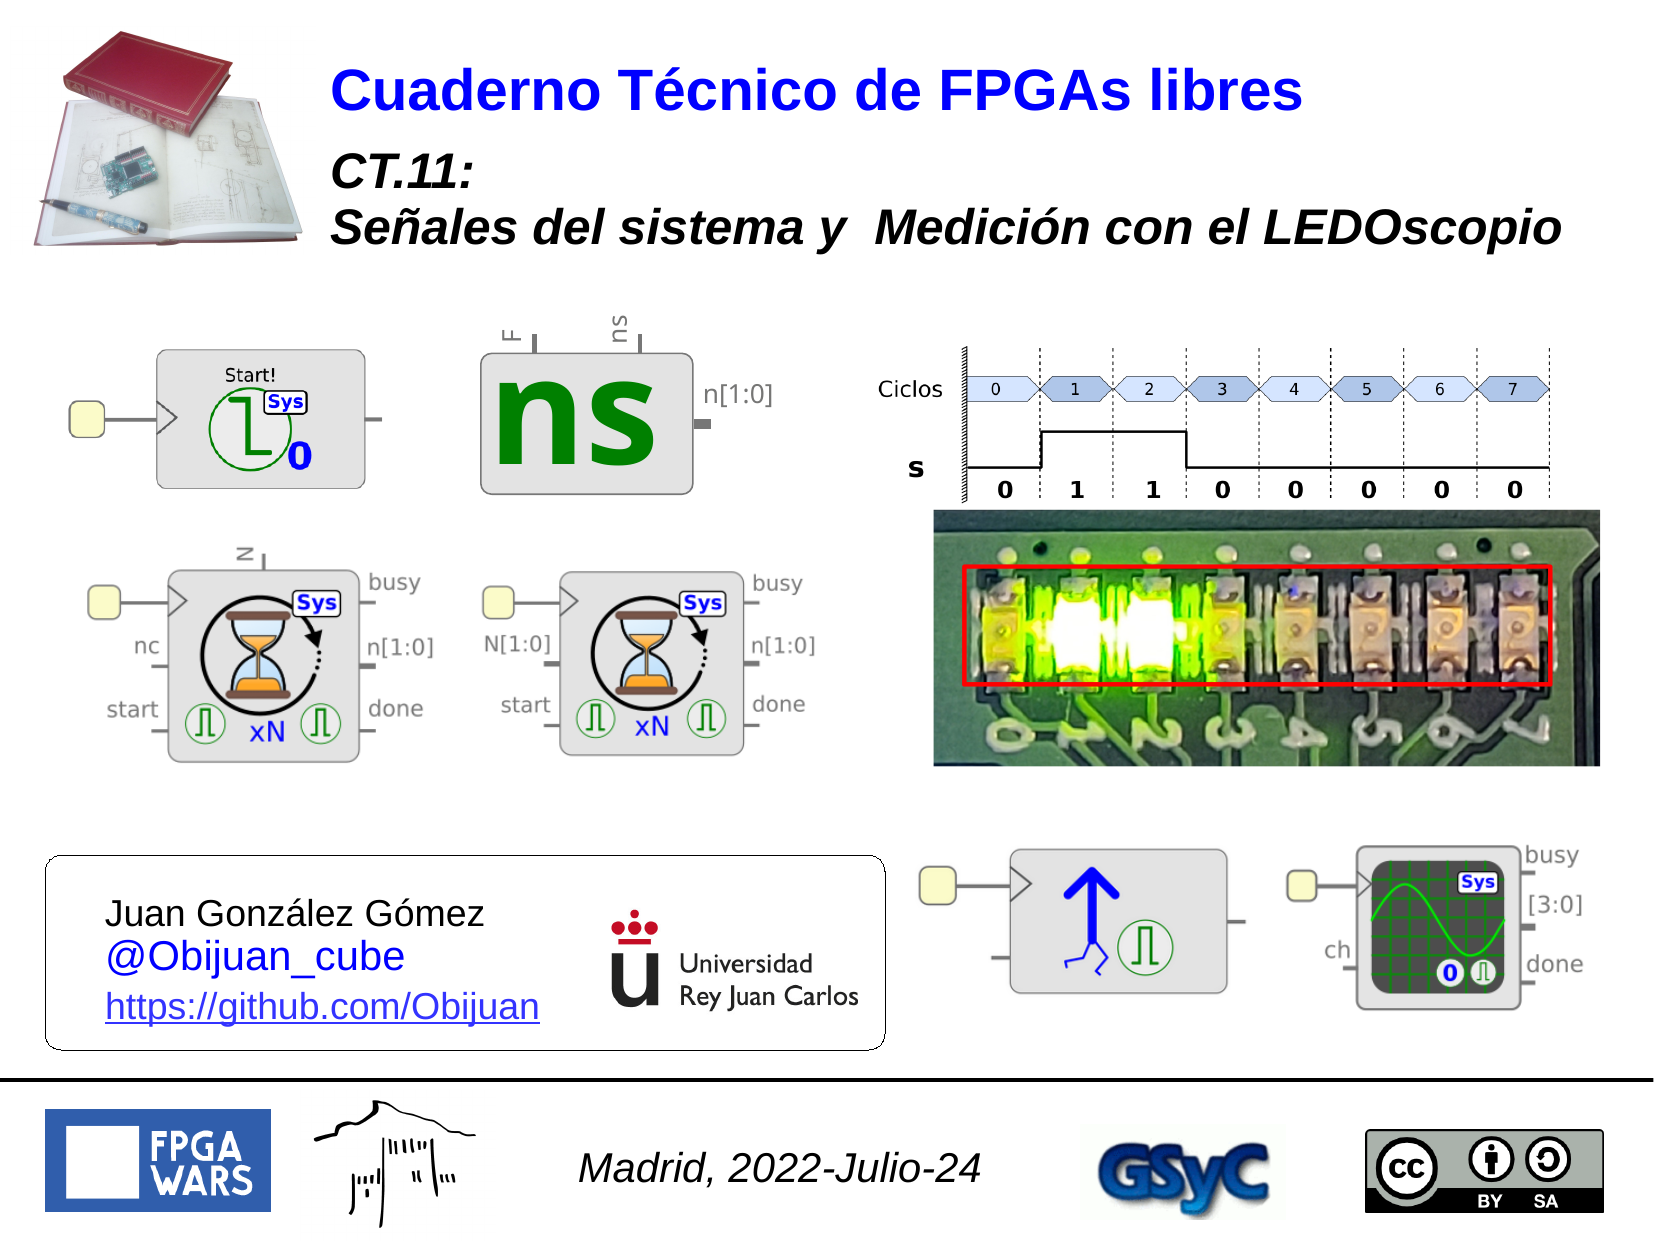

# Cuaderno Técnico de FPGAs libres
CT.11:
Señales del sistema y Medición con el LEDOscopio
Juan González Gómez
@Obijuan_cube
https://github.com/Obijuan
Madrid, 2022-Julio-24